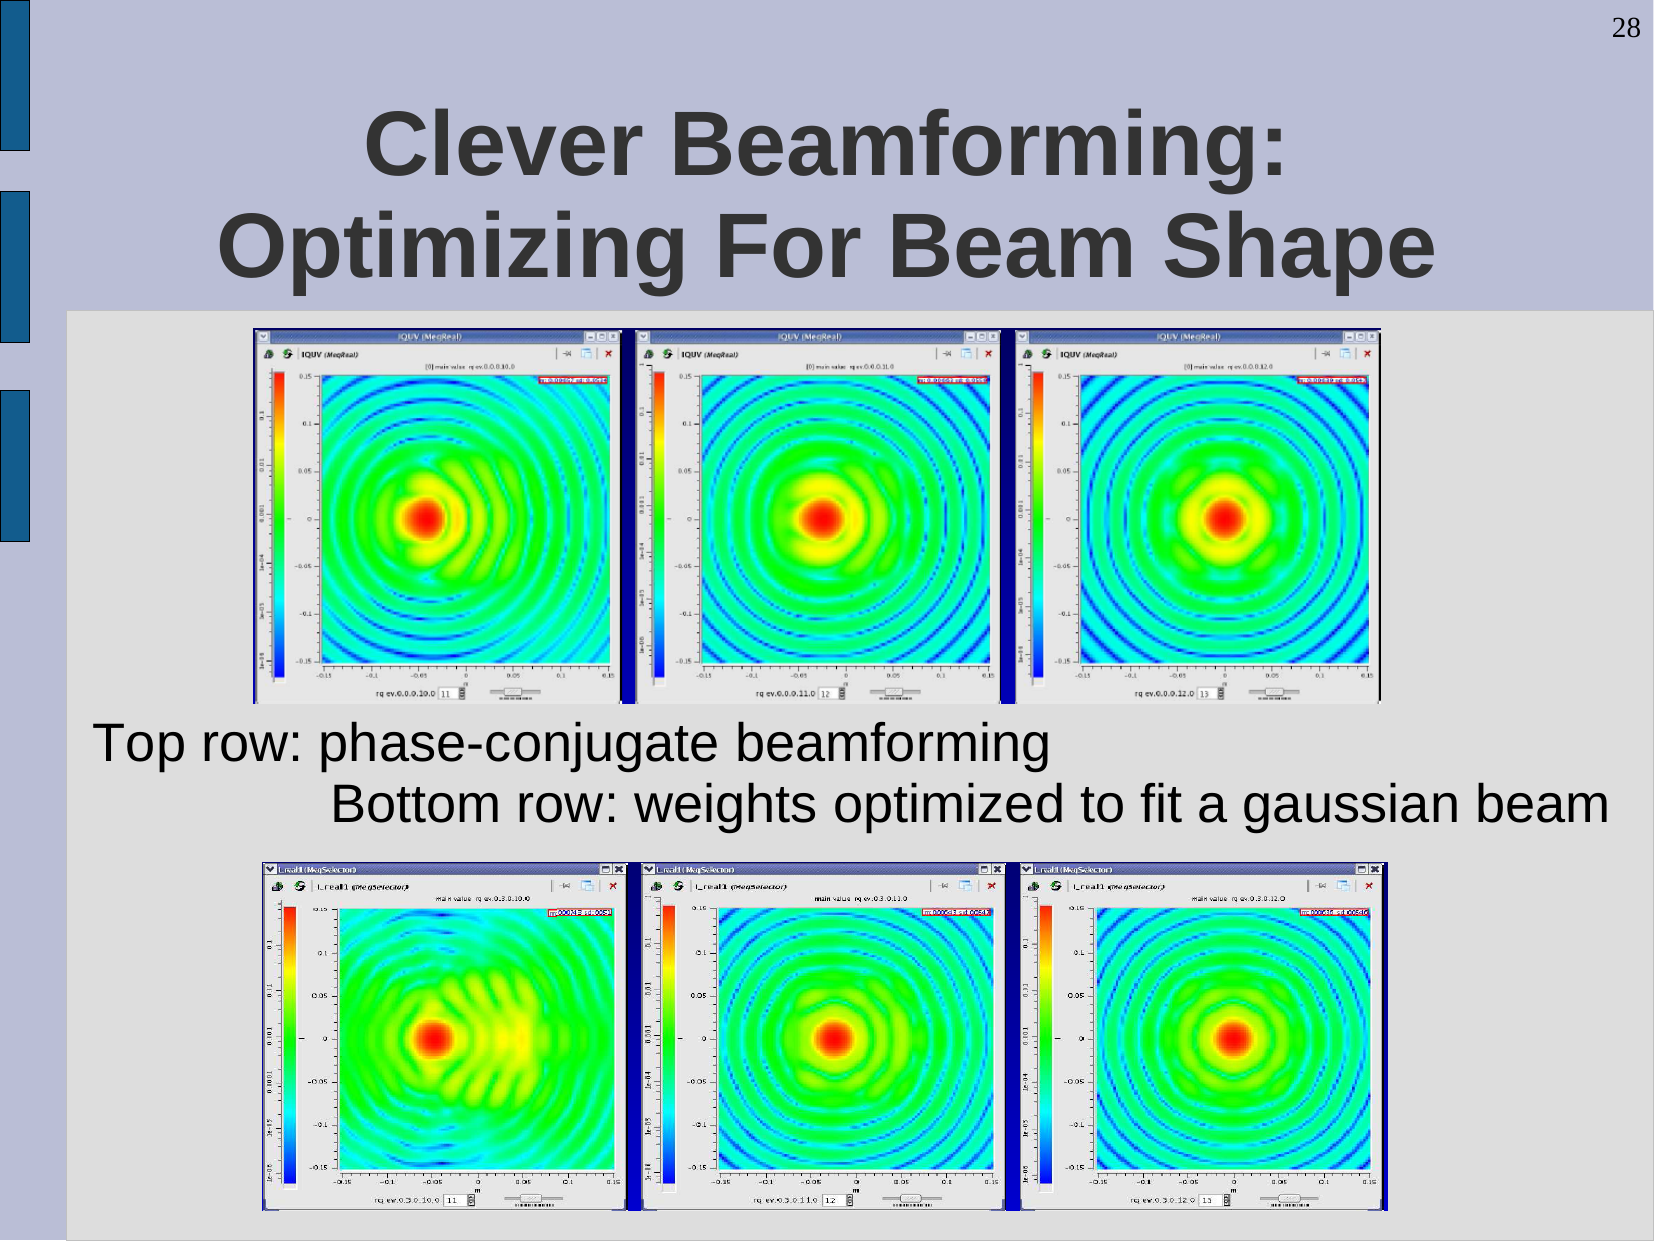

28
# Clever Beamforming: Optimizing For Beam Shape
Top row: phase-conjugate beamforming
Bottom row: weights optimized to fit a gaussian beam